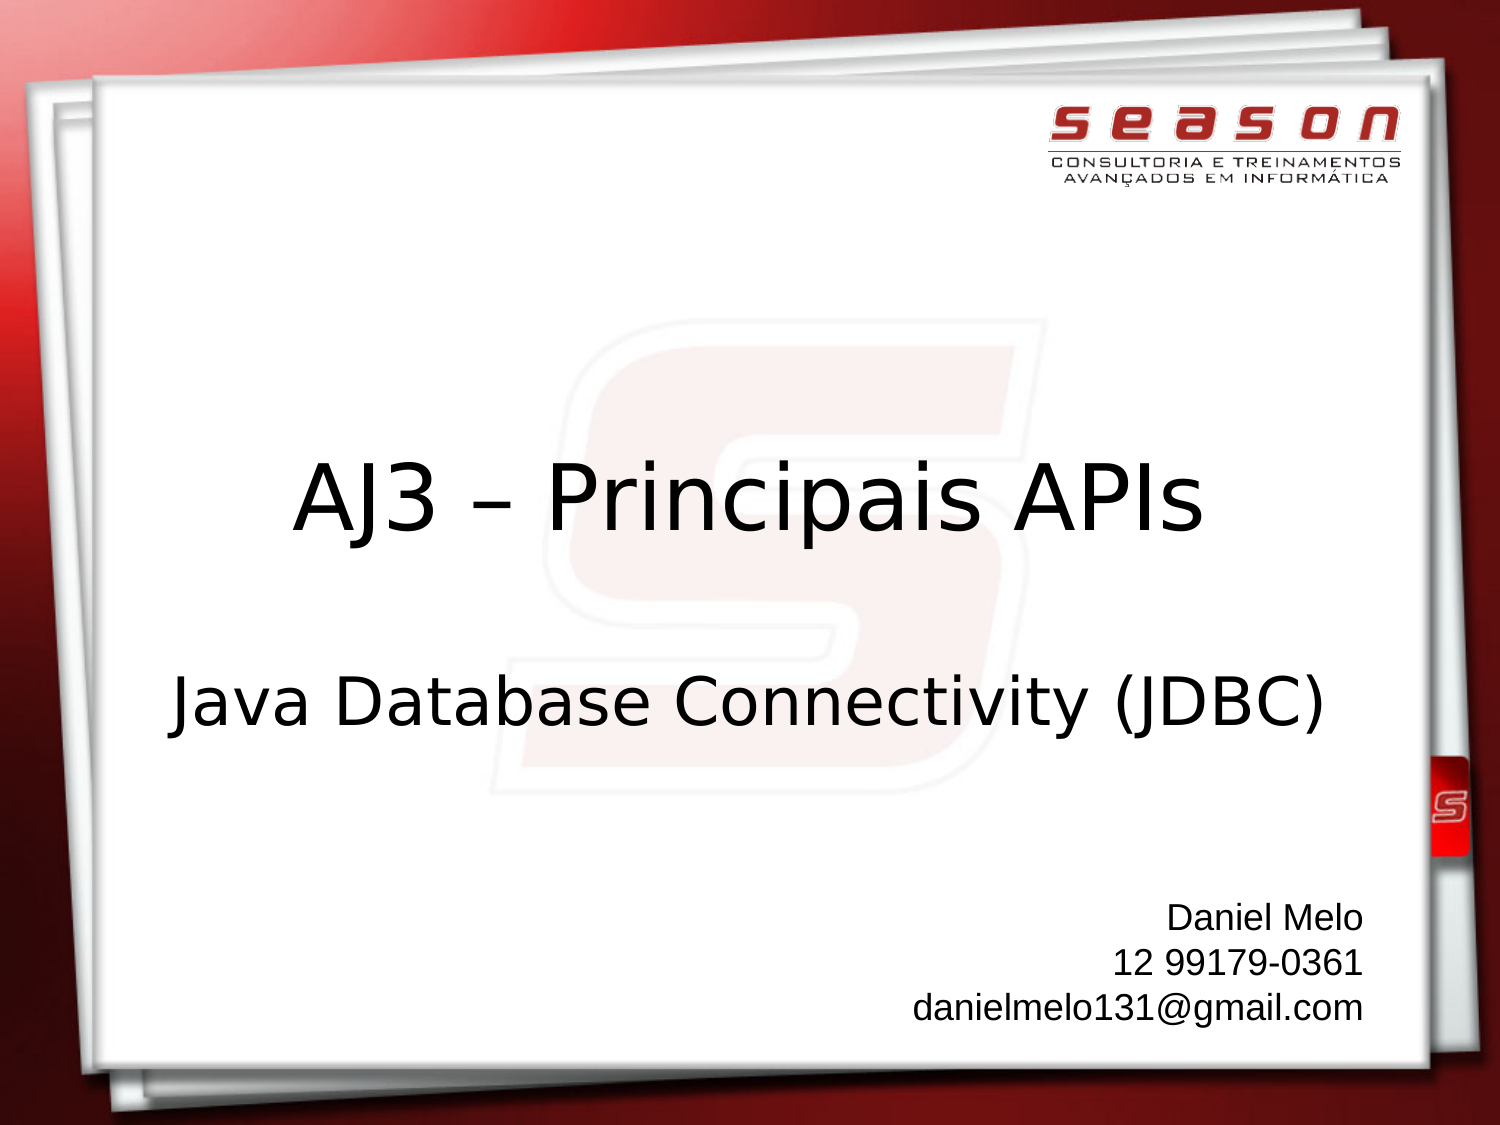

# AJ3 – Principais APIs Java Database Connectivity (JDBC)
Daniel Melo
12 99179-0361
danielmelo131@gmail.com